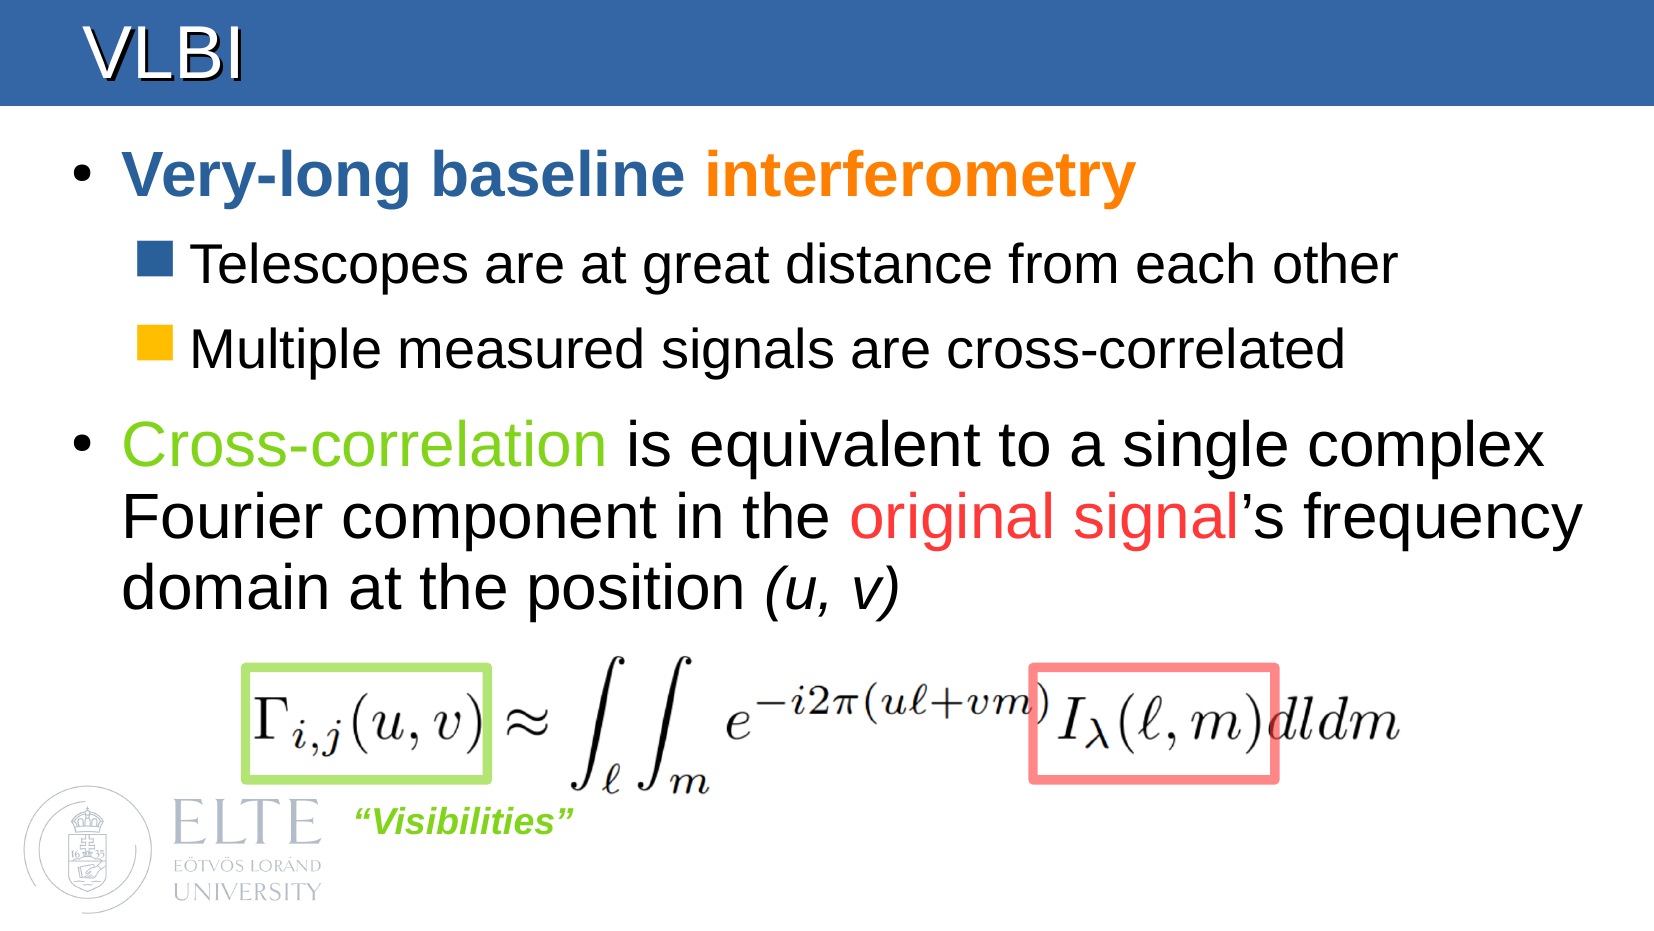

# VLBI
Very-long baseline interferometry
Telescopes are at great distance from each other
Multiple measured signals are cross-correlated
Cross-correlation is equivalent to a single complex Fourier component in the original signal’s frequency domain at the position (u, v)
“Visibilities”